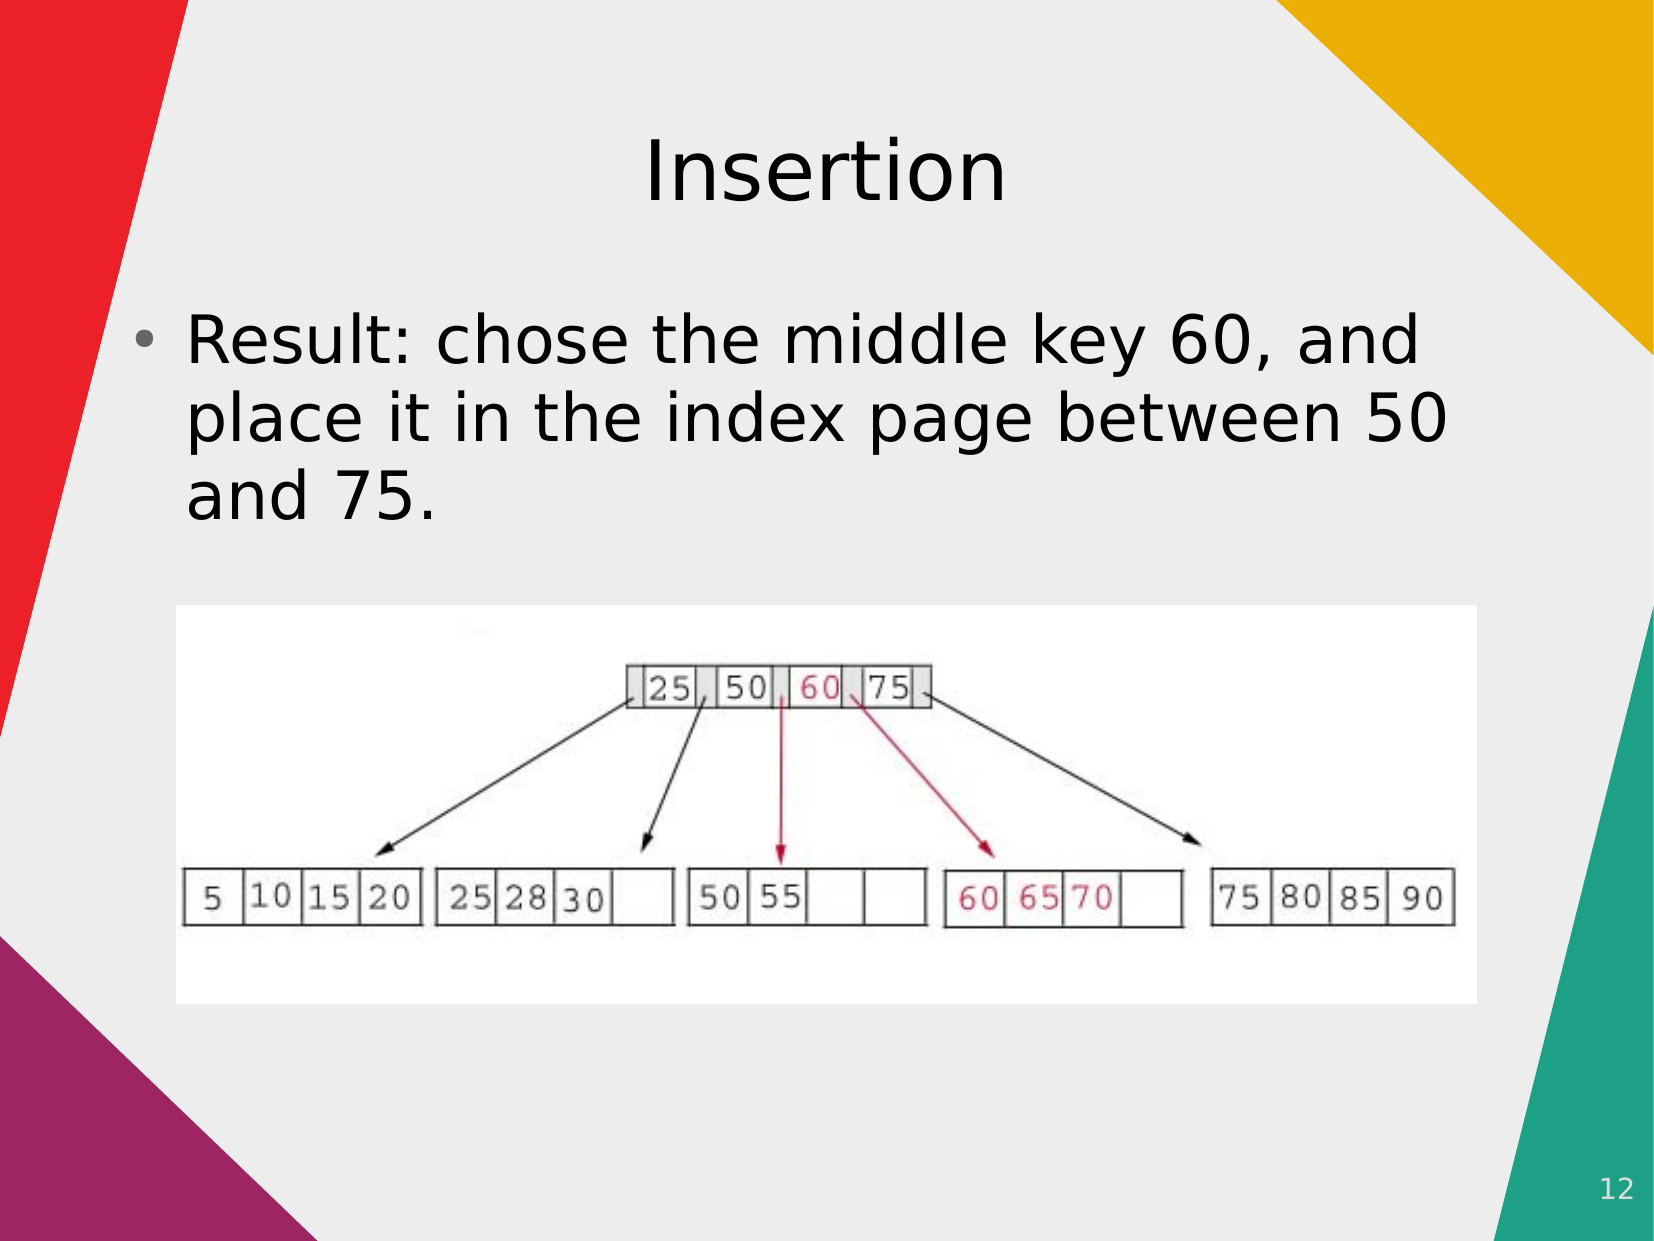

# Insertion
Result: chose the middle key 60, and place it in the index page between 50 and 75.
12